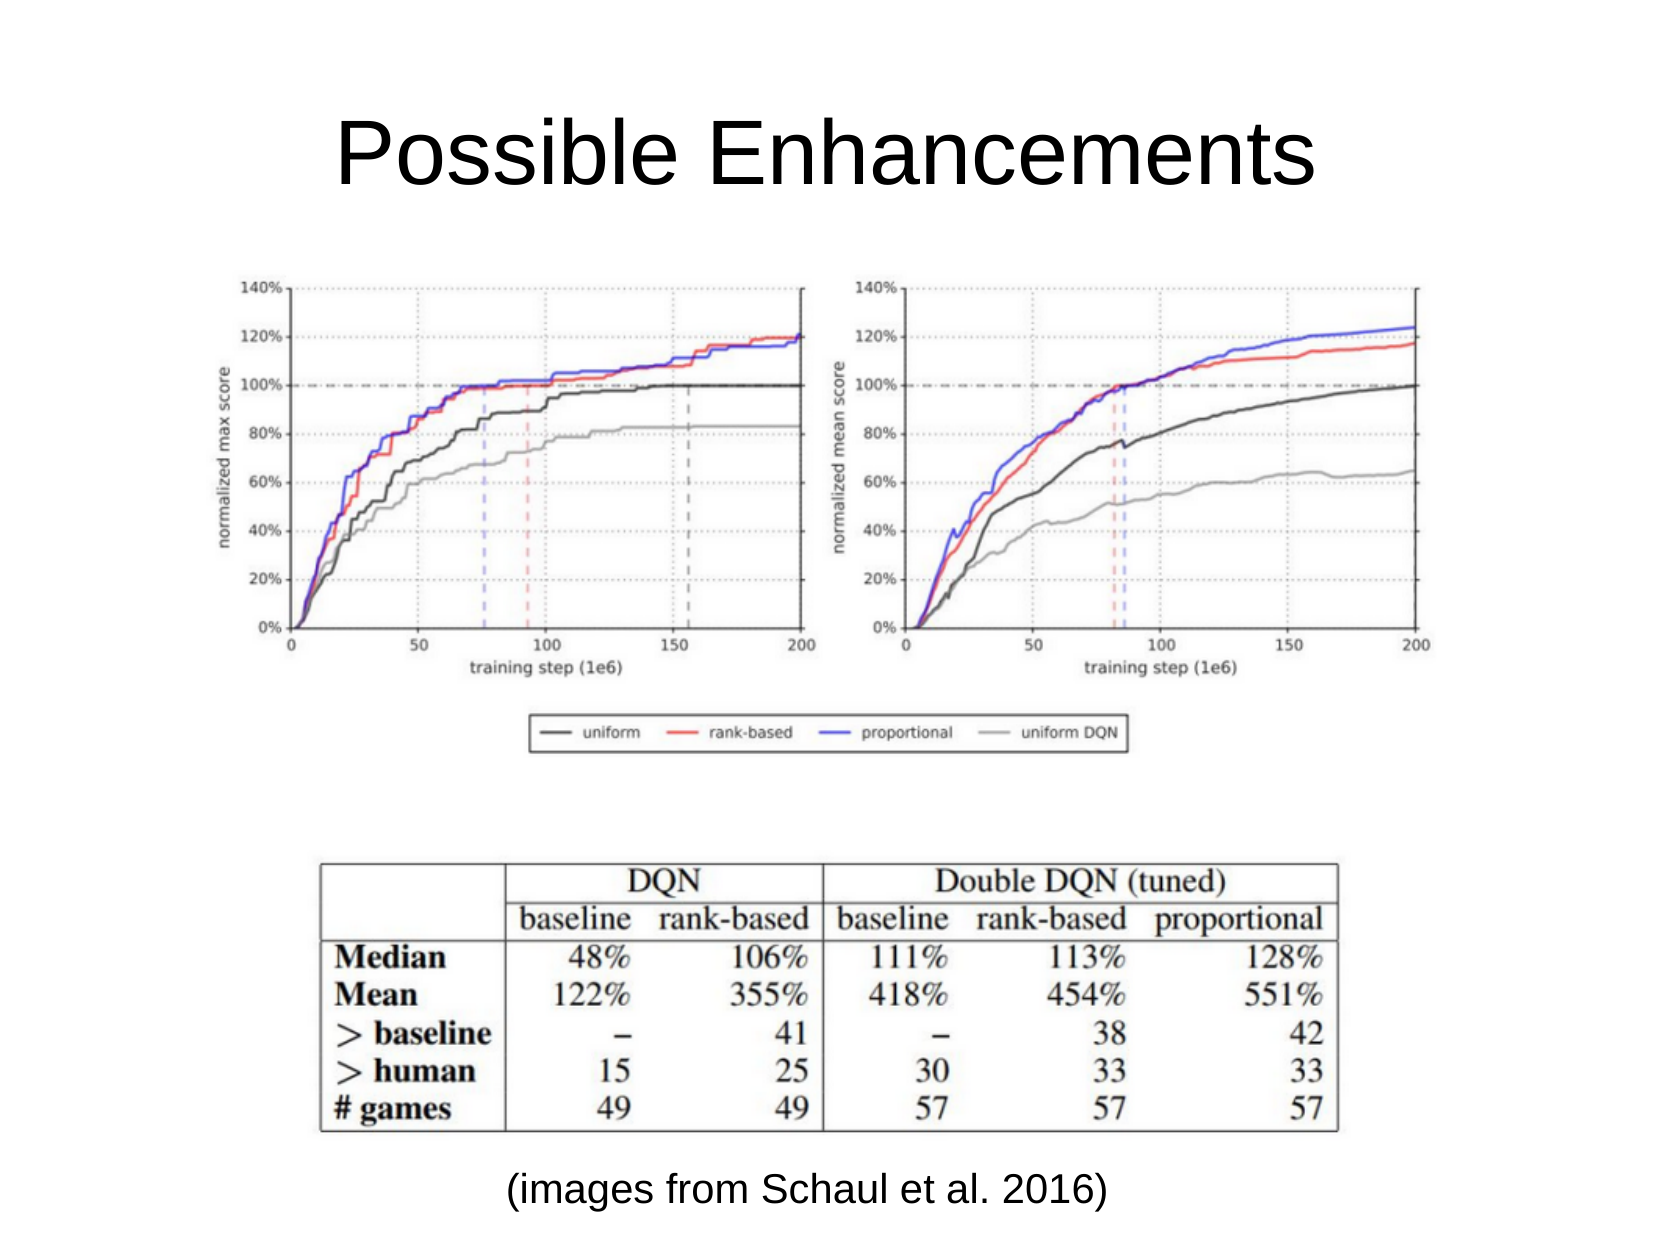

# Possible Enhancements
(images from Schaul et al. 2016)